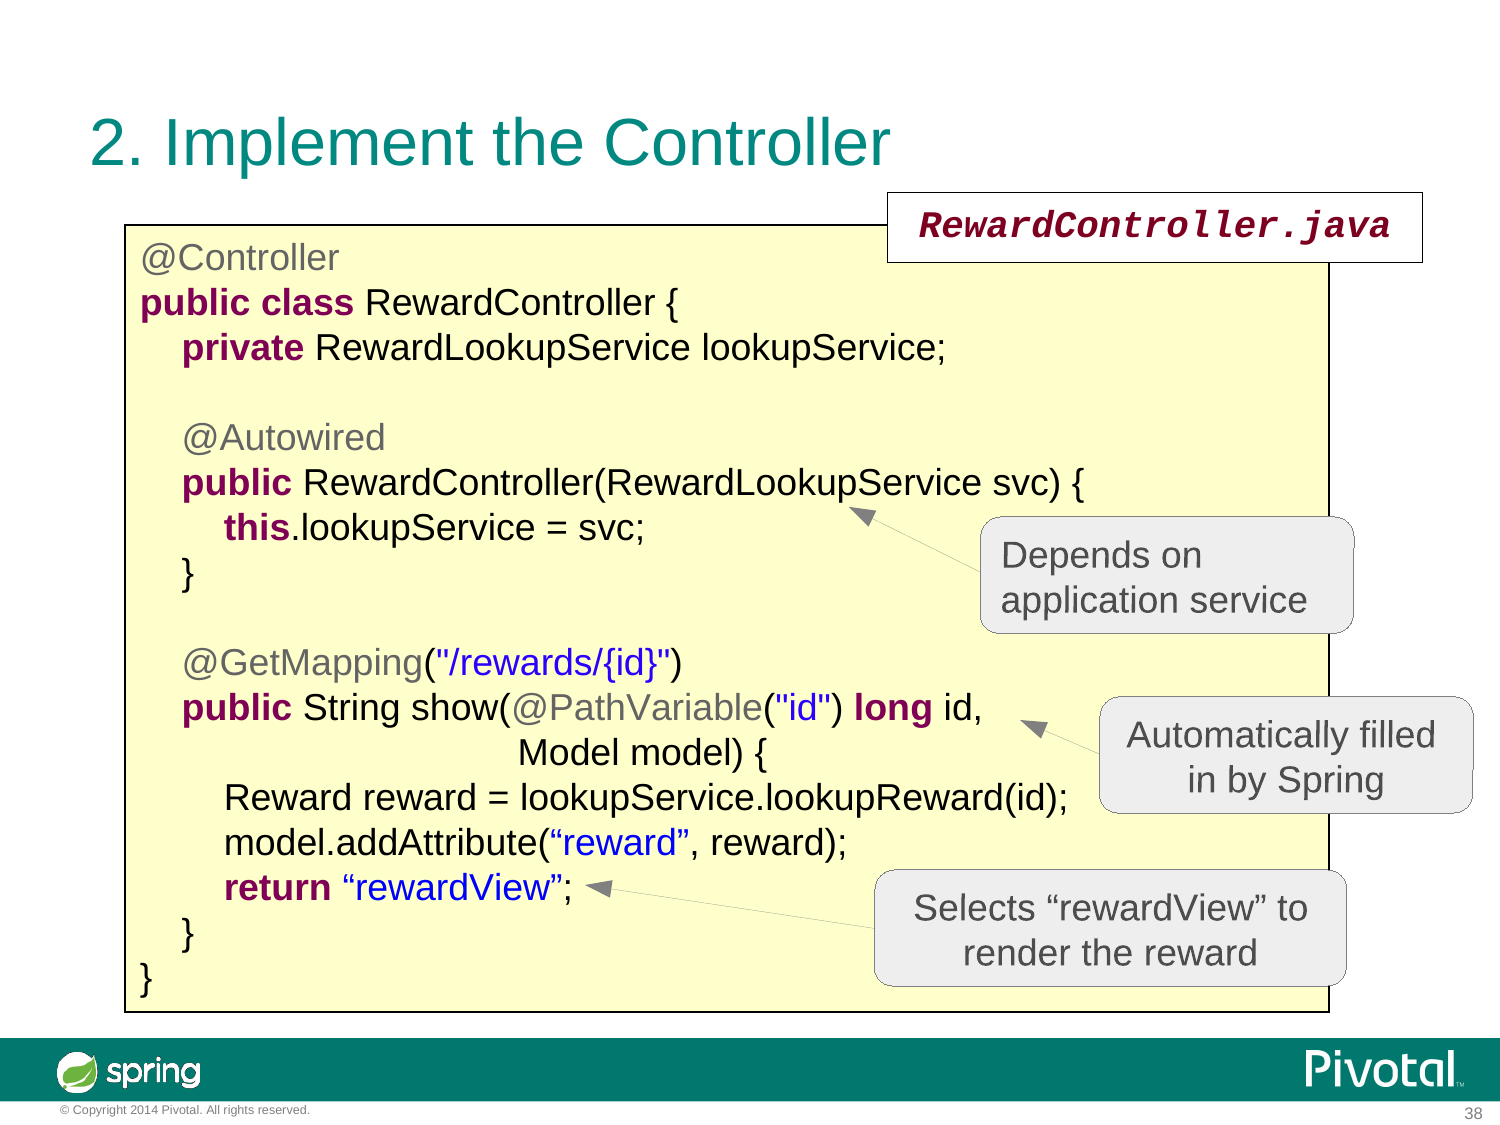

# 2. Implement the Controller
RewardController.java
@Controller
public class RewardController {
 private RewardLookupService lookupService;
 @Autowired
 public RewardController(RewardLookupService svc) {
 this.lookupService = svc;
 }
 @GetMapping("/rewards/{id}")
 public String show(@PathVariable("id") long id,
 Model model) {
 Reward reward = lookupService.lookupReward(id);
 model.addAttribute(“reward”, reward);
 return “rewardView”;
 }
}
Depends on
application service
Automatically filled
in by Spring
Selects “rewardView” to render the reward